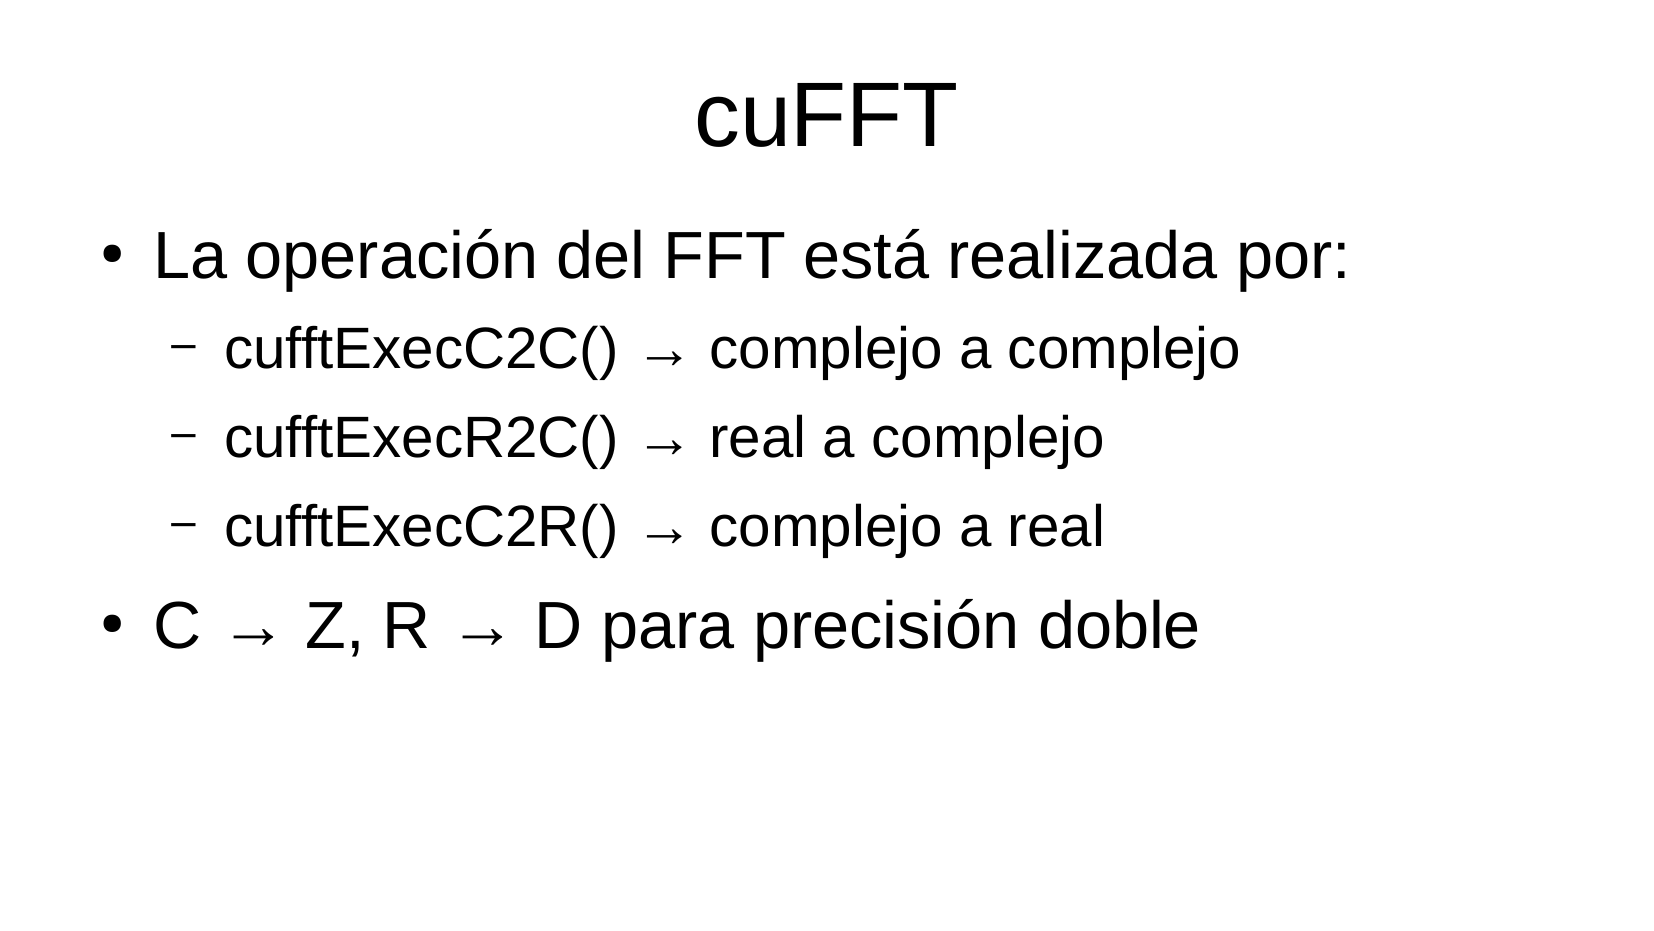

# cuFFT
La operación del FFT está realizada por:
cufftExecC2C() → complejo a complejo
cufftExecR2C() → real a complejo
cufftExecC2R() → complejo a real
C → Z, R → D para precisión doble